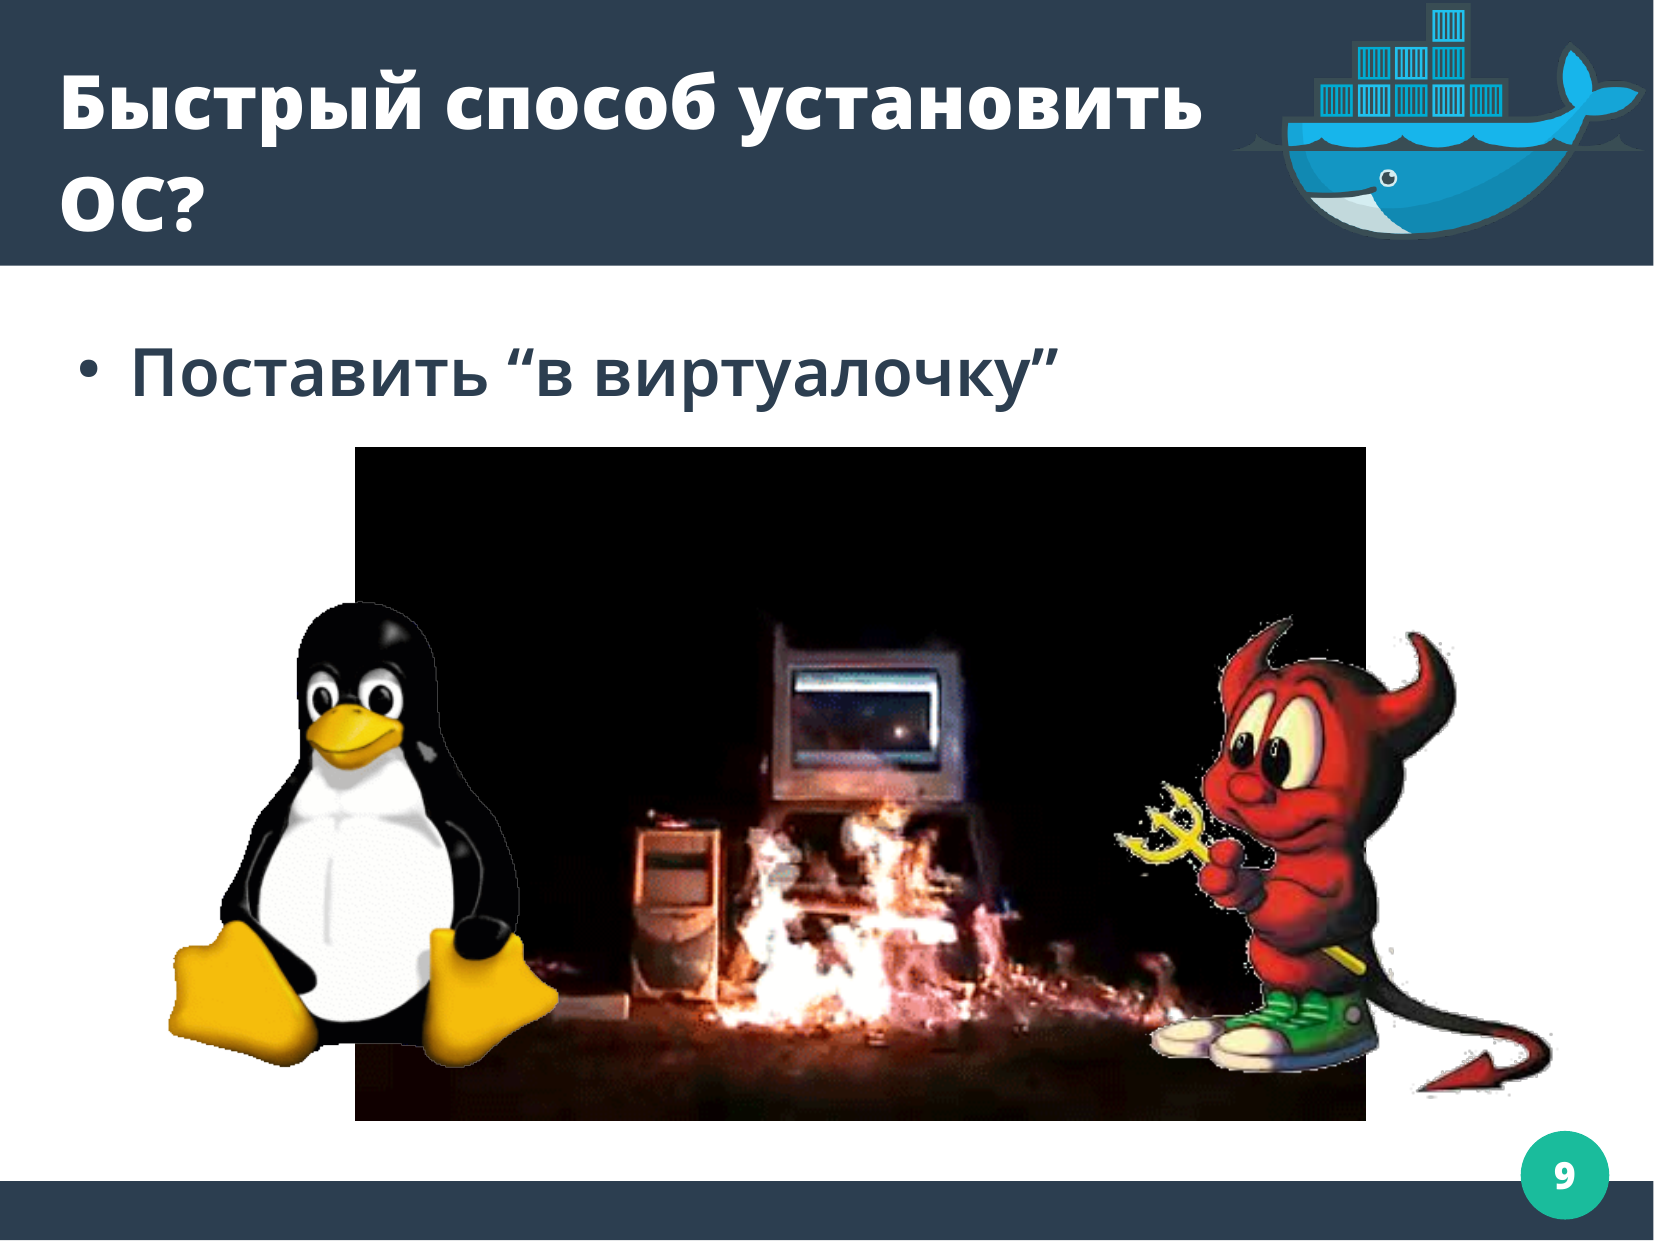

# Быстрый способ установить ОС?
Поставить “в виртуалочку”
9